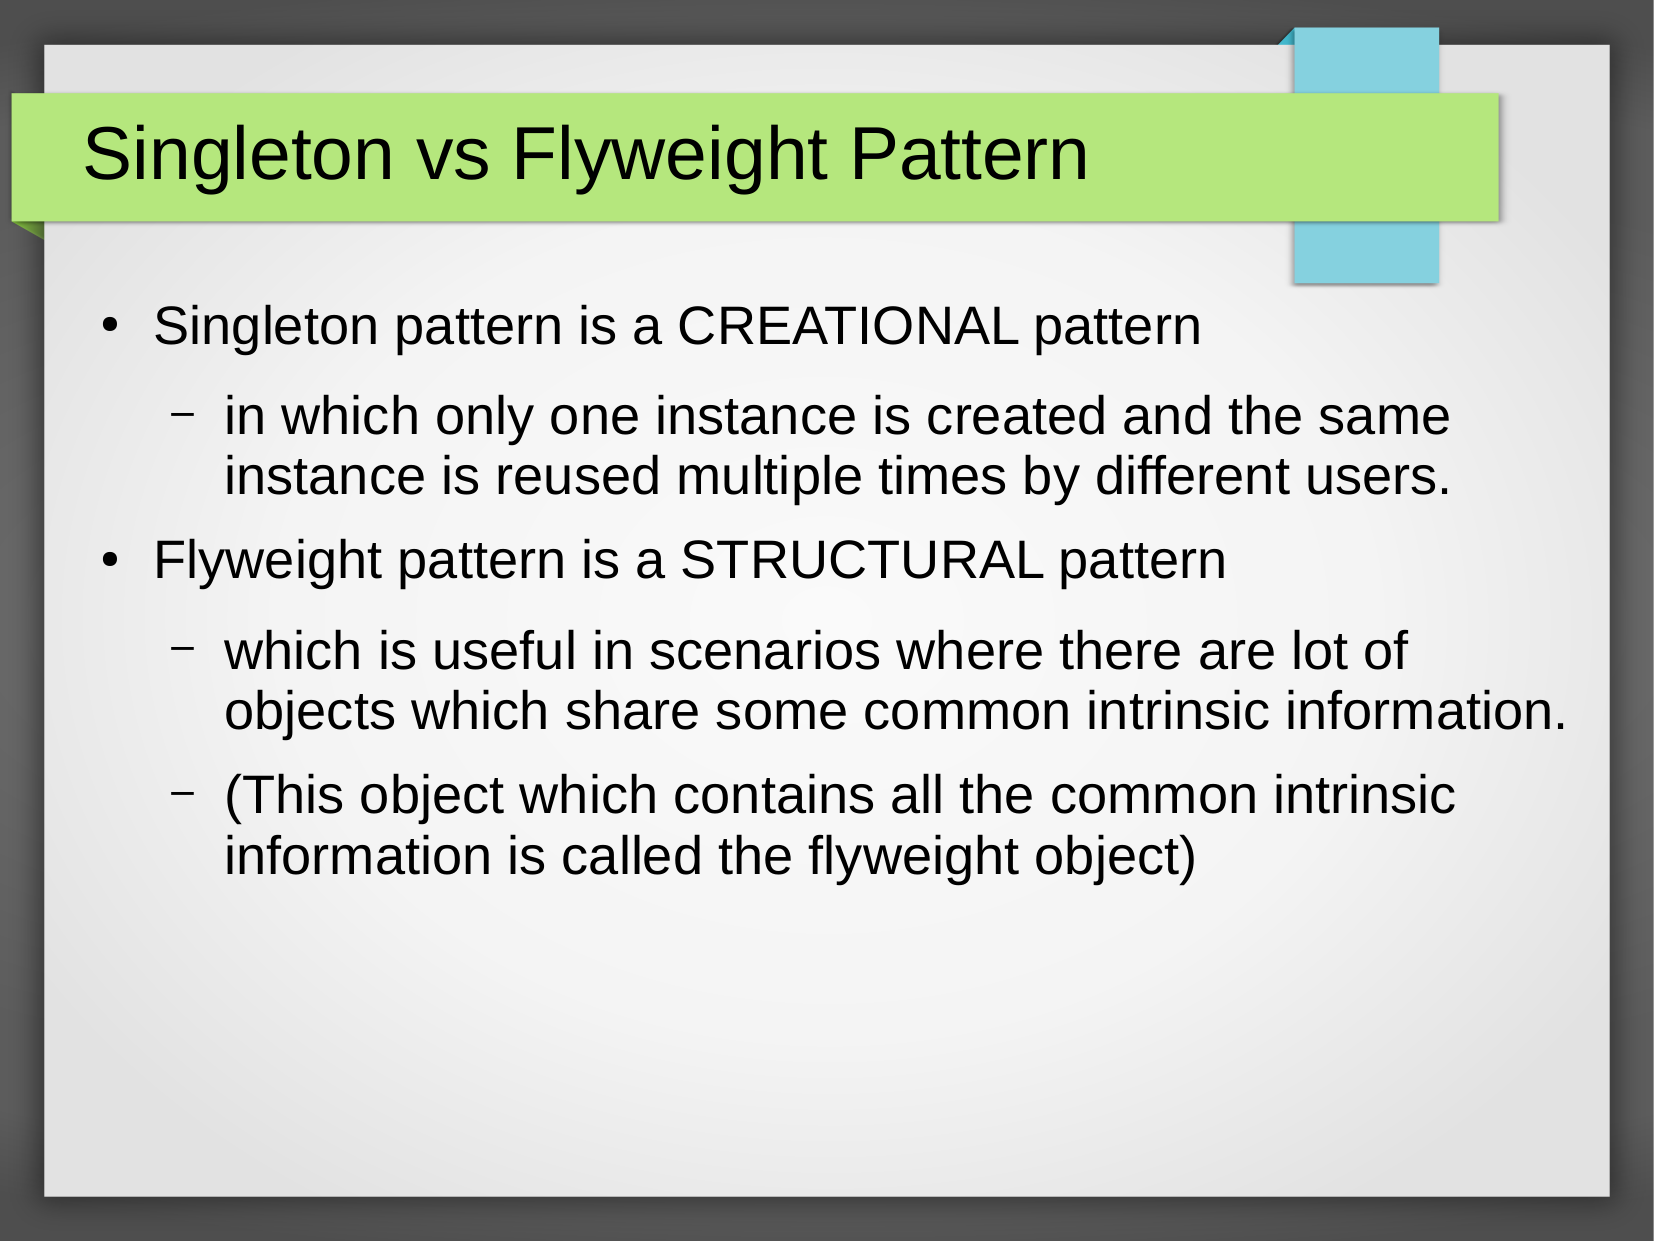

# Singleton vs Flyweight Pattern
Singleton pattern is a CREATIONAL pattern
in which only one instance is created and the same instance is reused multiple times by different users.
Flyweight pattern is a STRUCTURAL pattern
which is useful in scenarios where there are lot of objects which share some common intrinsic information.
(This object which contains all the common intrinsic information is called the flyweight object)